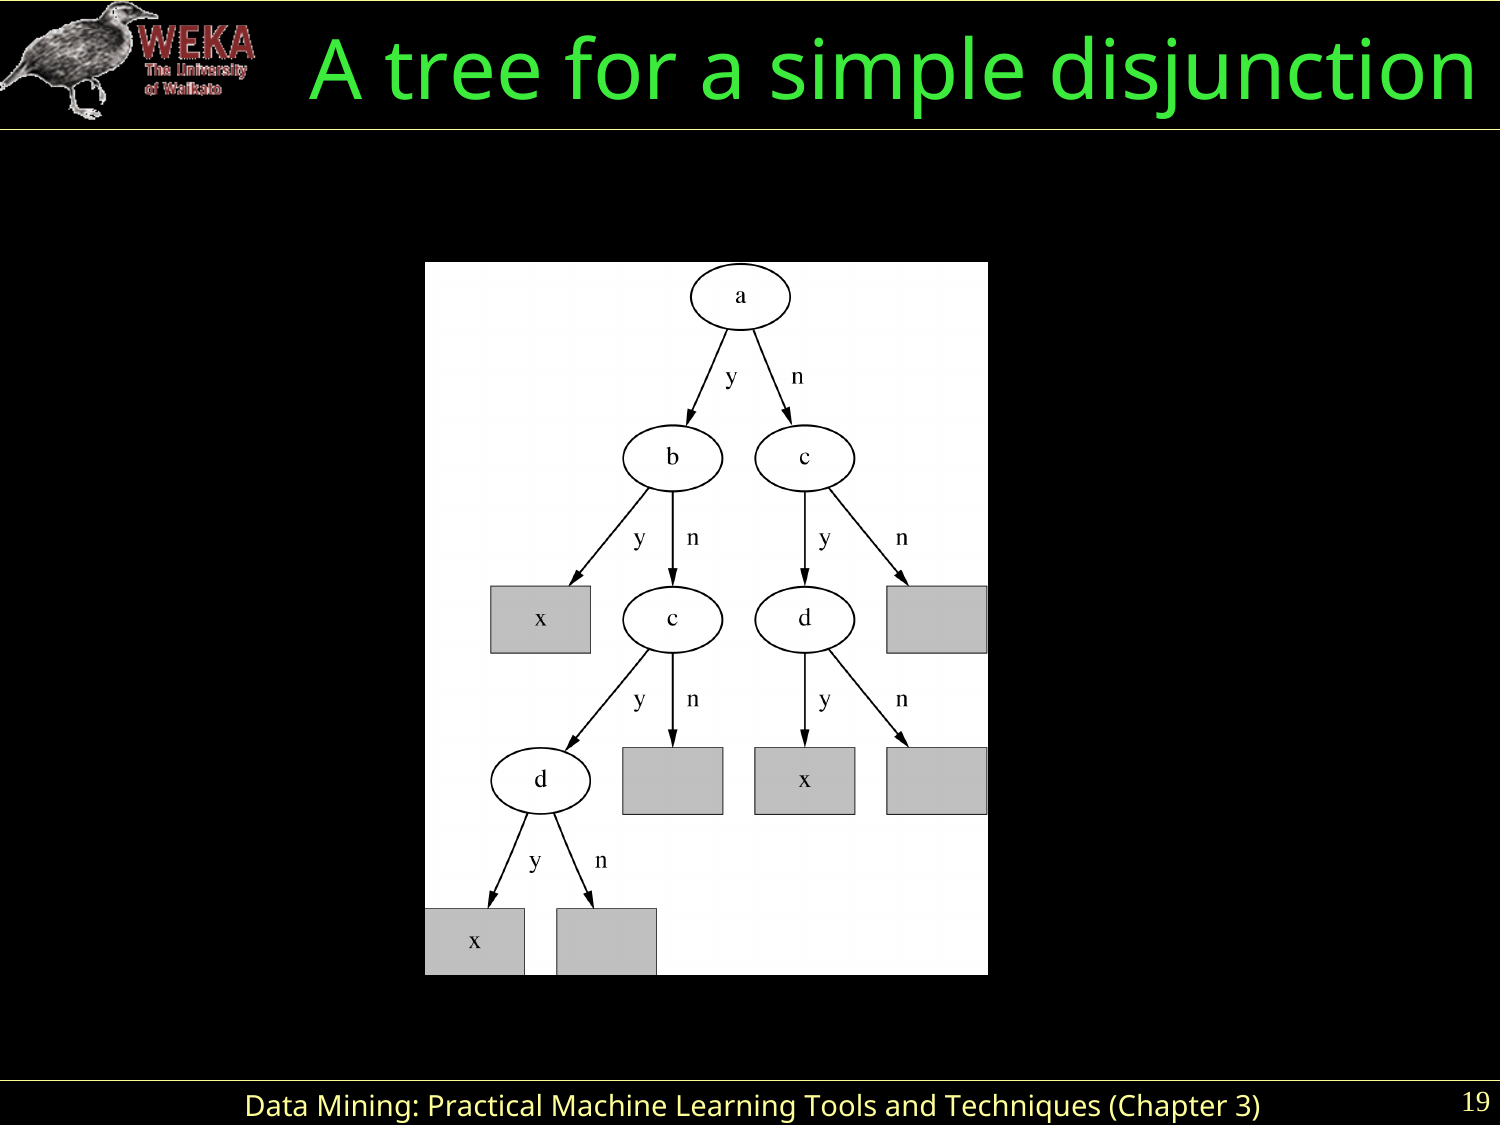

# A tree for a simple disjunction
Data Mining: Practical Machine Learning Tools and Techniques (Chapter 3)
19